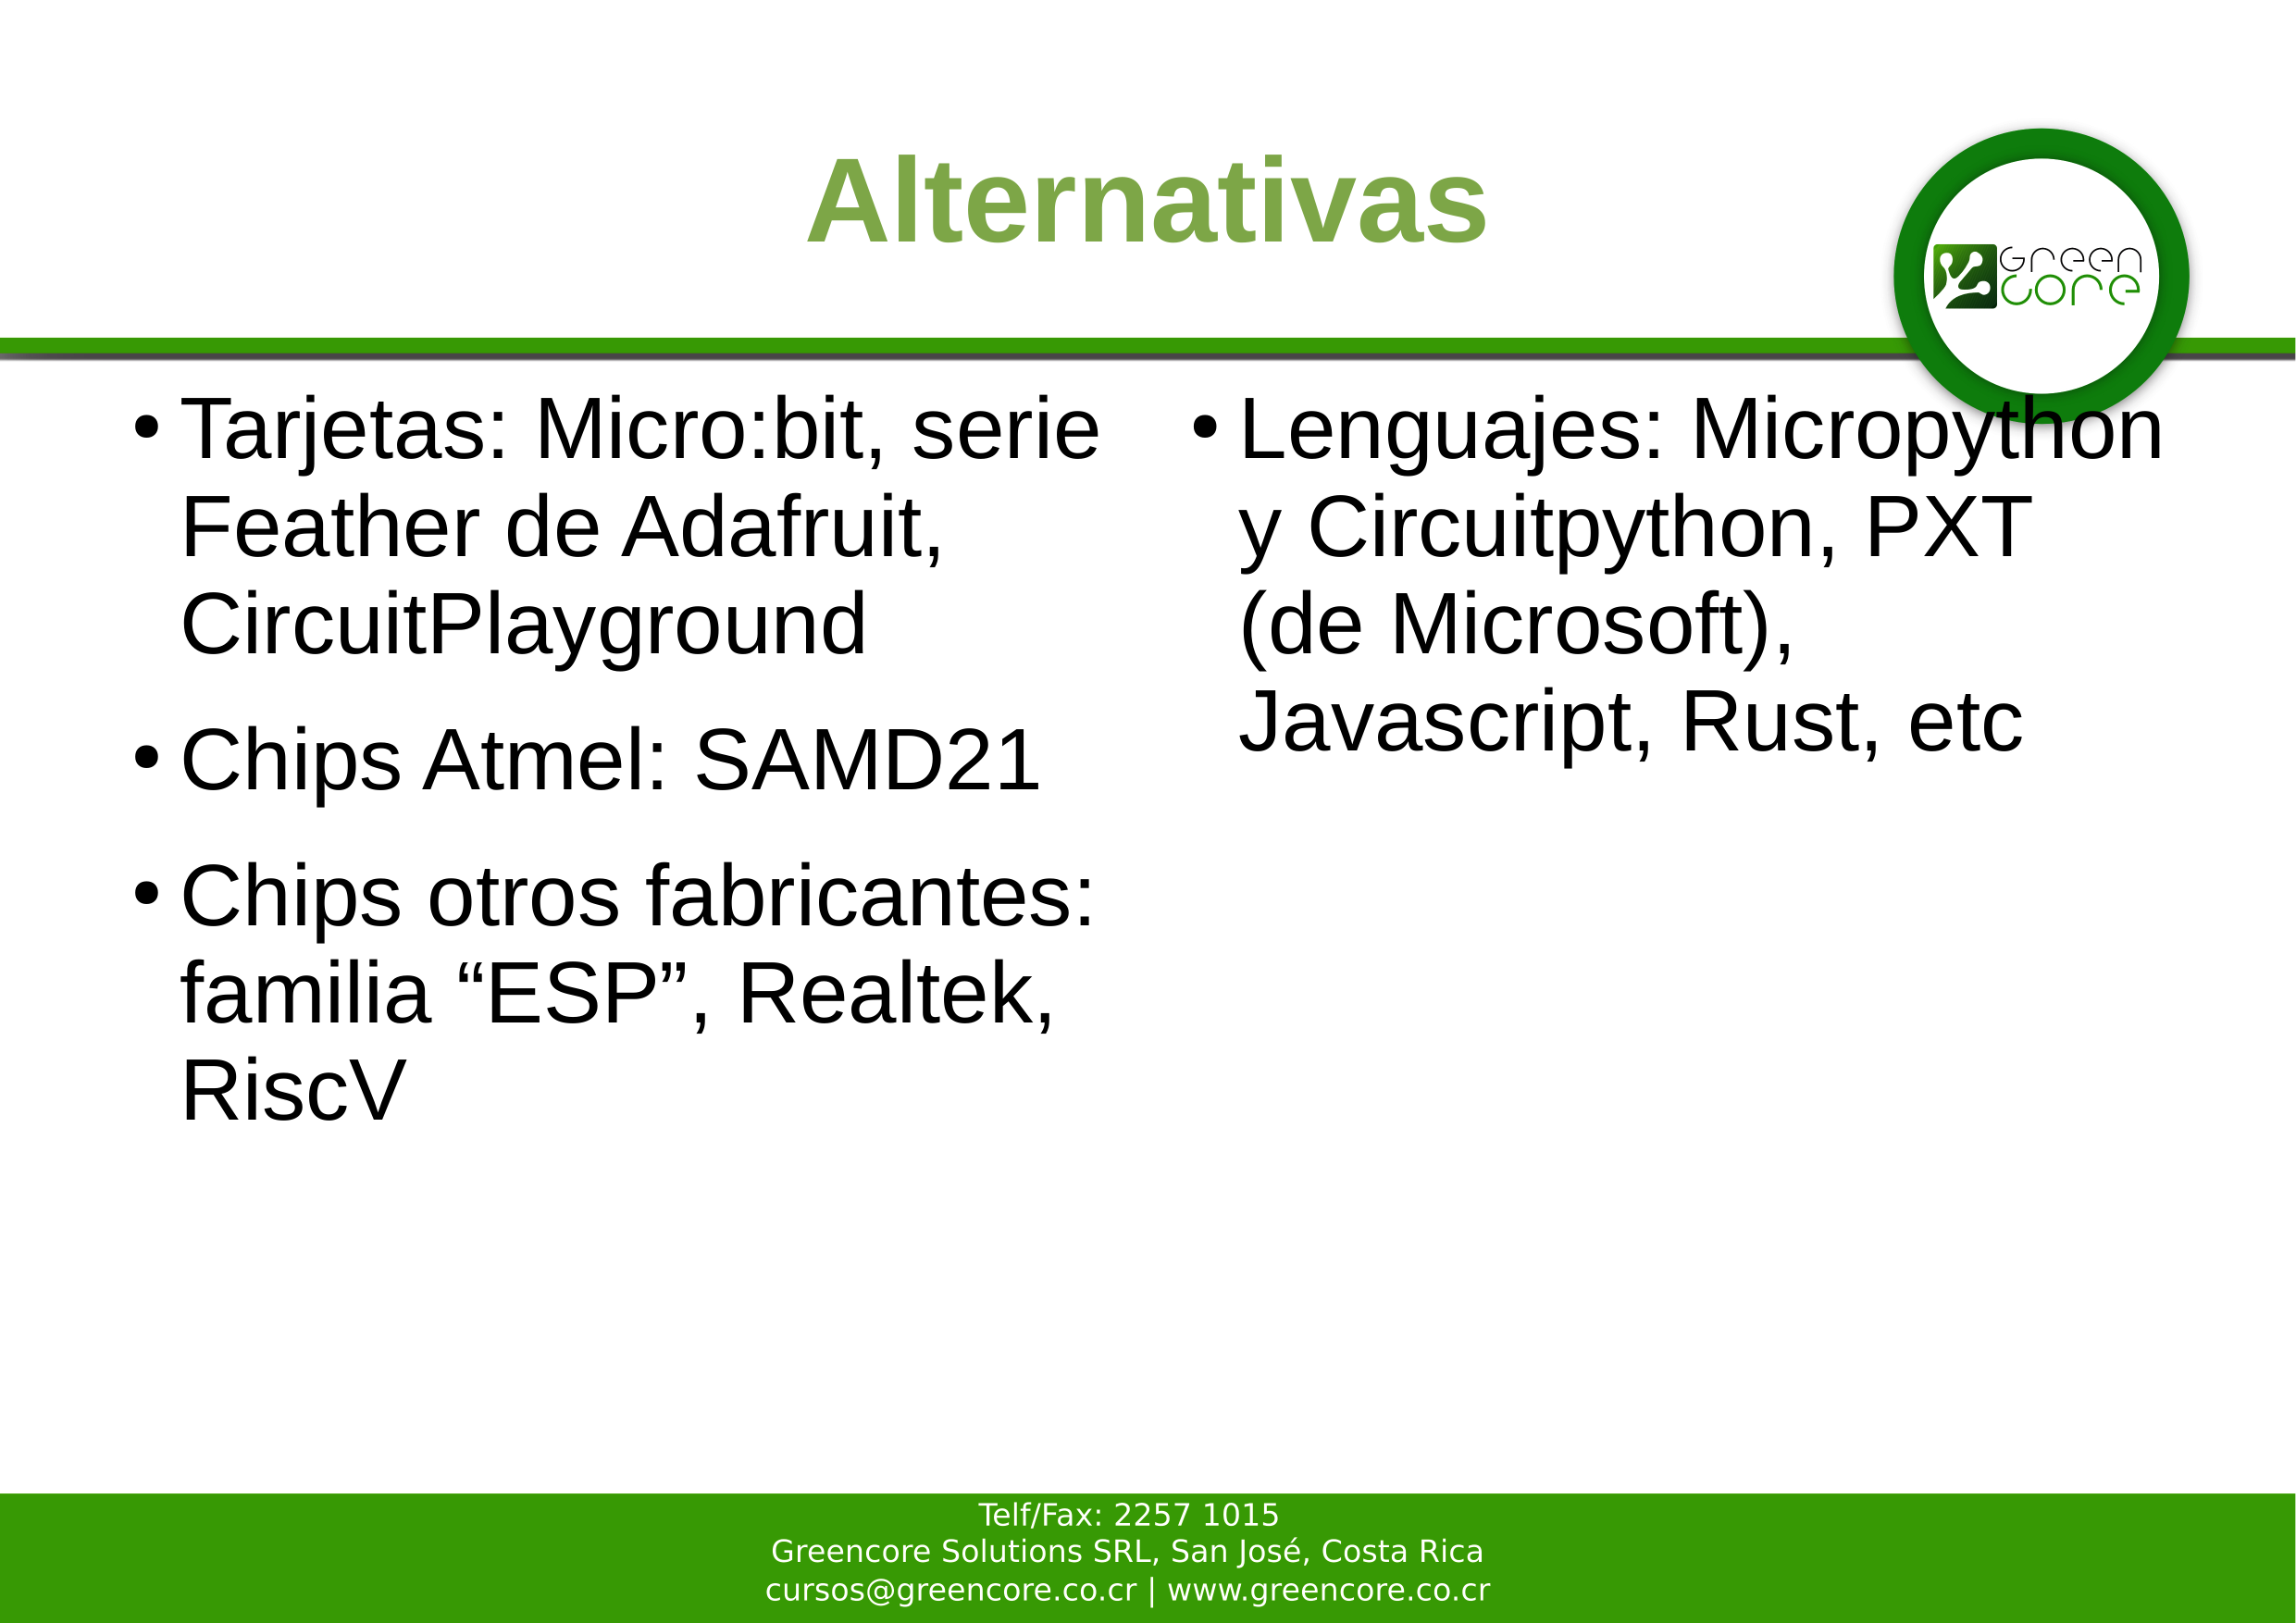

# Alternativas
Tarjetas: Micro:bit, serie Feather de Adafruit, CircuitPlayground
Chips Atmel: SAMD21
Chips otros fabricantes: familia “ESP”, Realtek, RiscV
Lenguajes: Micropython y Circuitpython, PXT (de Microsoft), Javascript, Rust, etc